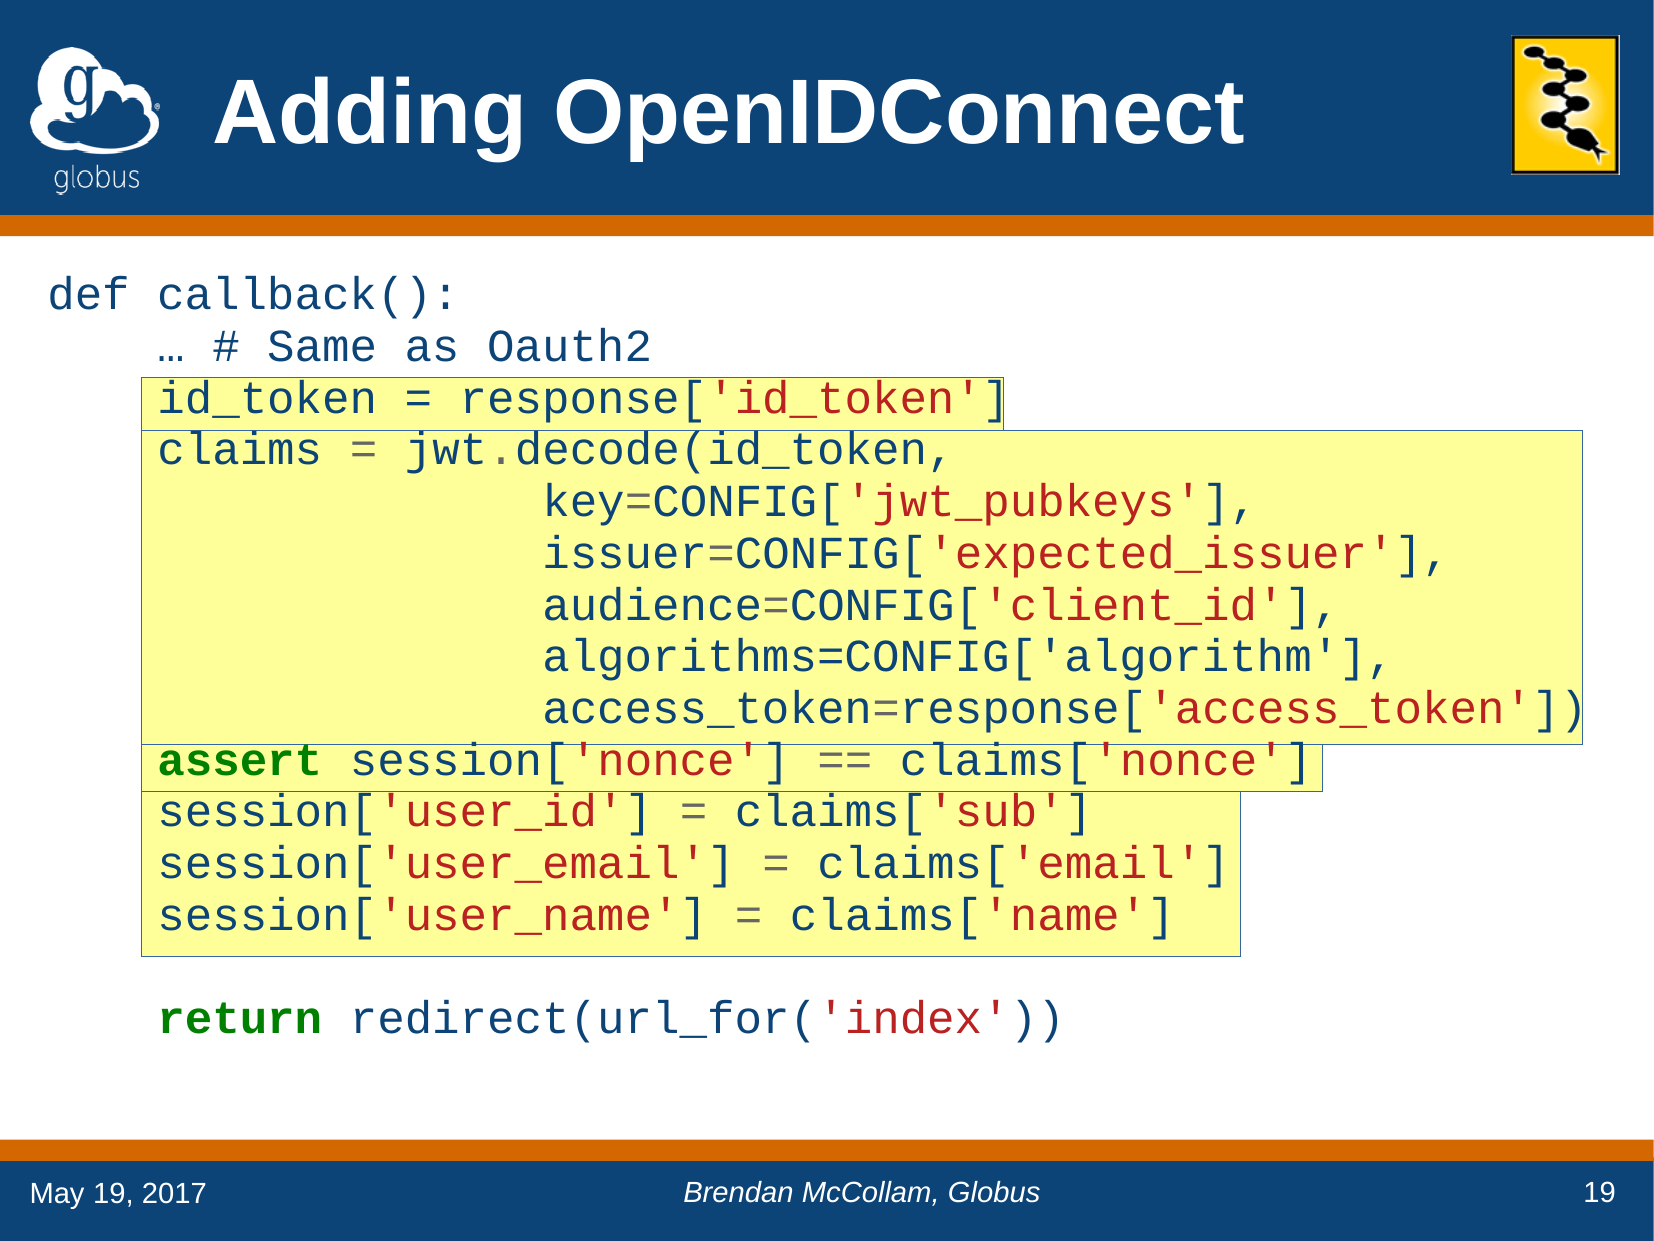

# Adding OpenIDConnect
def callback():
 … # Same as Oauth2
 id_token = response['id_token']
 claims = jwt.decode(id_token,
 key=CONFIG['jwt_pubkeys'],
 issuer=CONFIG['expected_issuer'],
 audience=CONFIG['client_id'],
 algorithms=CONFIG['algorithm'],
 access_token=response['access_token'])
 assert session['nonce'] == claims['nonce']
 session['user_id'] = claims['sub']
 session['user_email'] = claims['email']
 session['user_name'] = claims['name']
 return redirect(url_for('index'))
May 19, 2017
Brendan McCollam, Globus
19